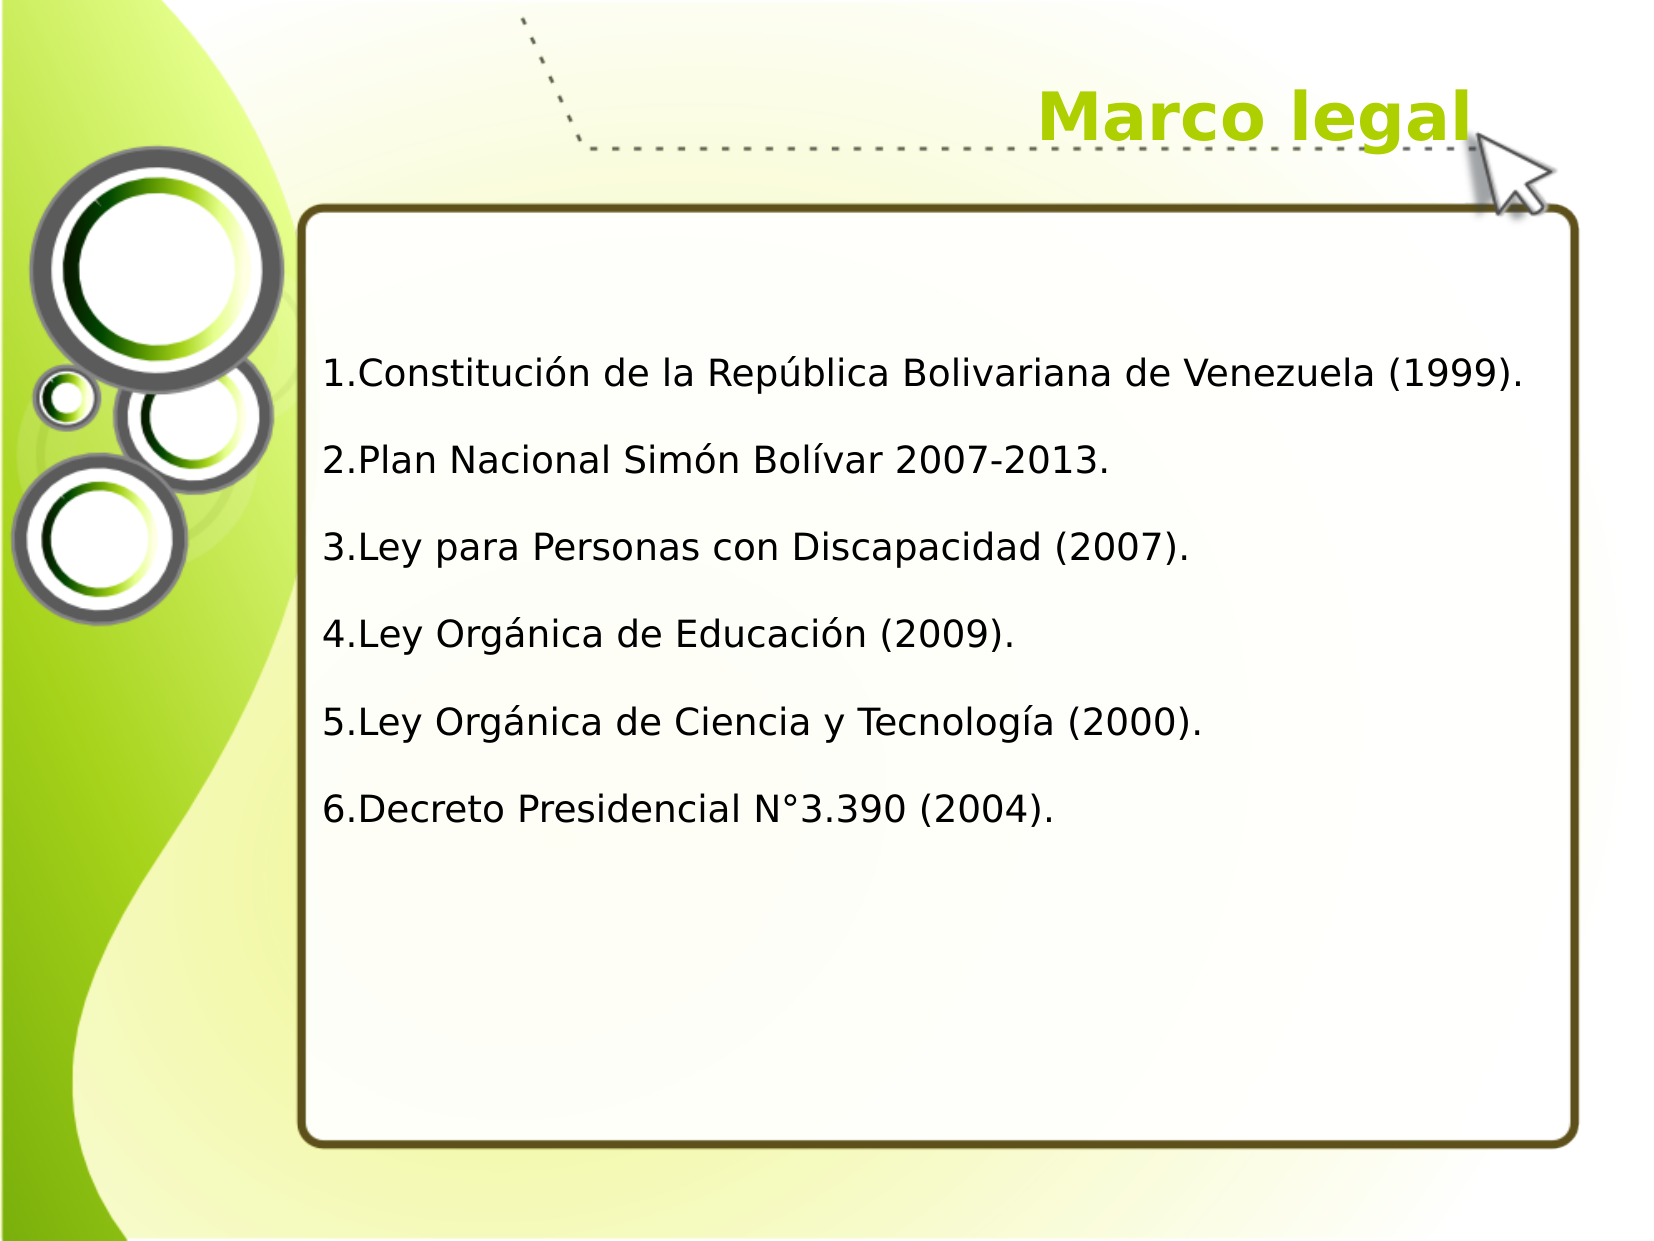

Marco legal
Constitución de la República Bolivariana de Venezuela (1999).
Plan Nacional Simón Bolívar 2007-2013.
Ley para Personas con Discapacidad (2007).
Ley Orgánica de Educación (2009).
Ley Orgánica de Ciencia y Tecnología (2000).
Decreto Presidencial N°3.390 (2004).